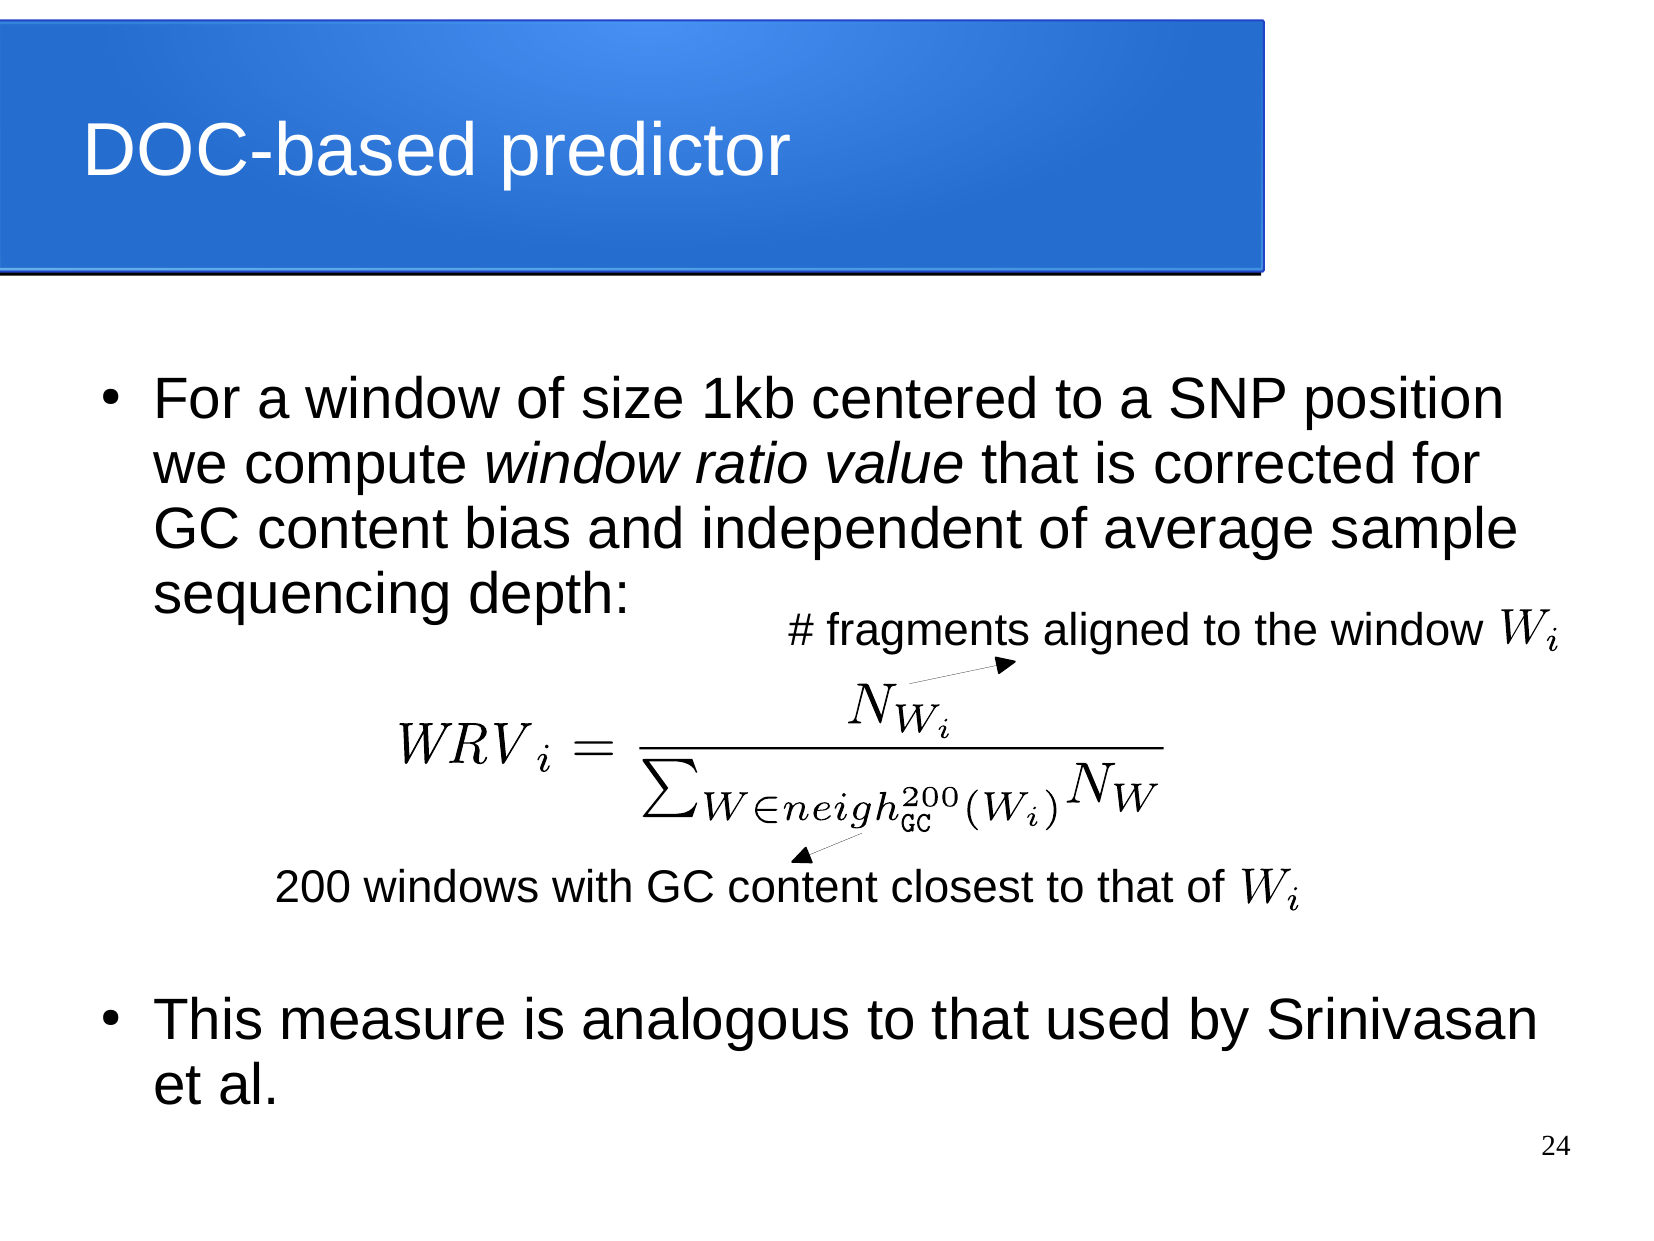

# DOC-based predictor
For a window of size 1kb centered to a SNP position we compute window ratio value that is corrected for GC content bias and independent of average sample sequencing depth:
This measure is analogous to that used by Srinivasan et al.
# fragments aligned to the window
200 windows with GC content closest to that of
24